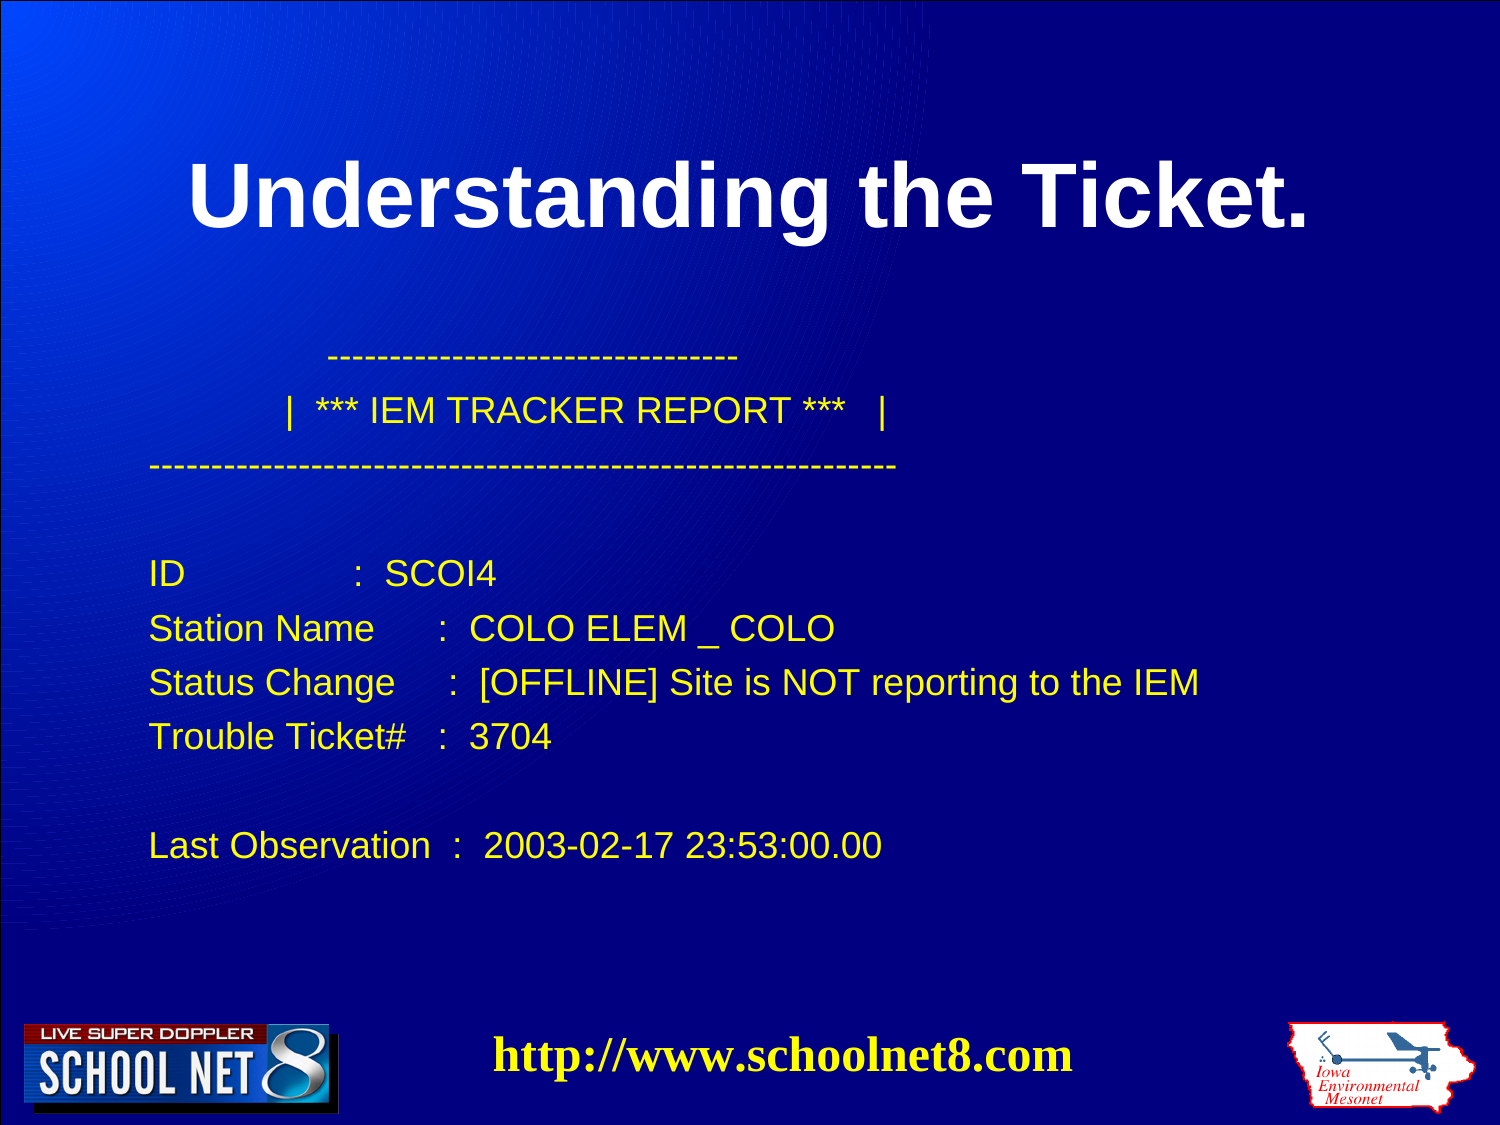

# Understanding the Ticket.
 ---------------------------------
 | *** IEM TRACKER REPORT *** |
 ------------------------------------------------------------
 ID : SCOI4
 Station Name : COLO ELEM _ COLO
 Status Change : [OFFLINE] Site is NOT reporting to the IEM
 Trouble Ticket# : 3704
 Last Observation : 2003-02-17 23:53:00.00